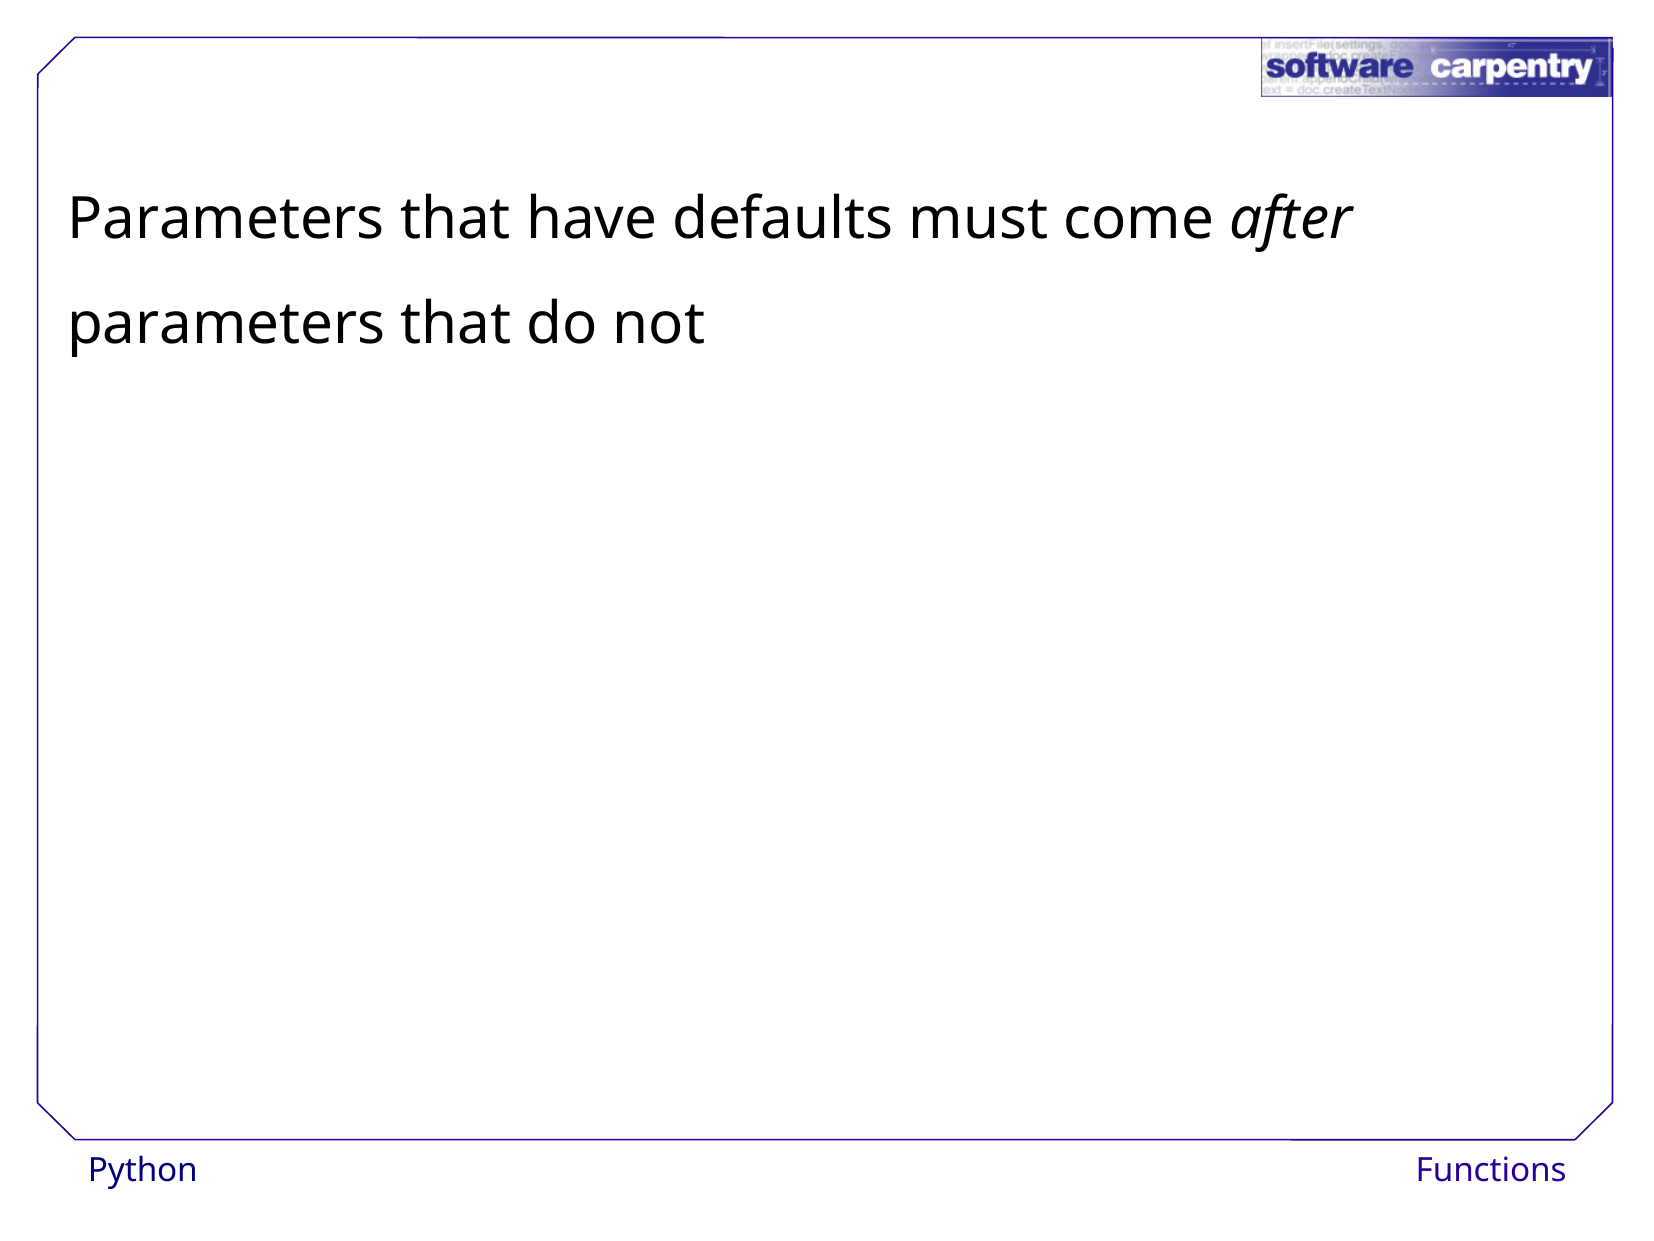

Parameters that have defaults must come after
parameters that do not